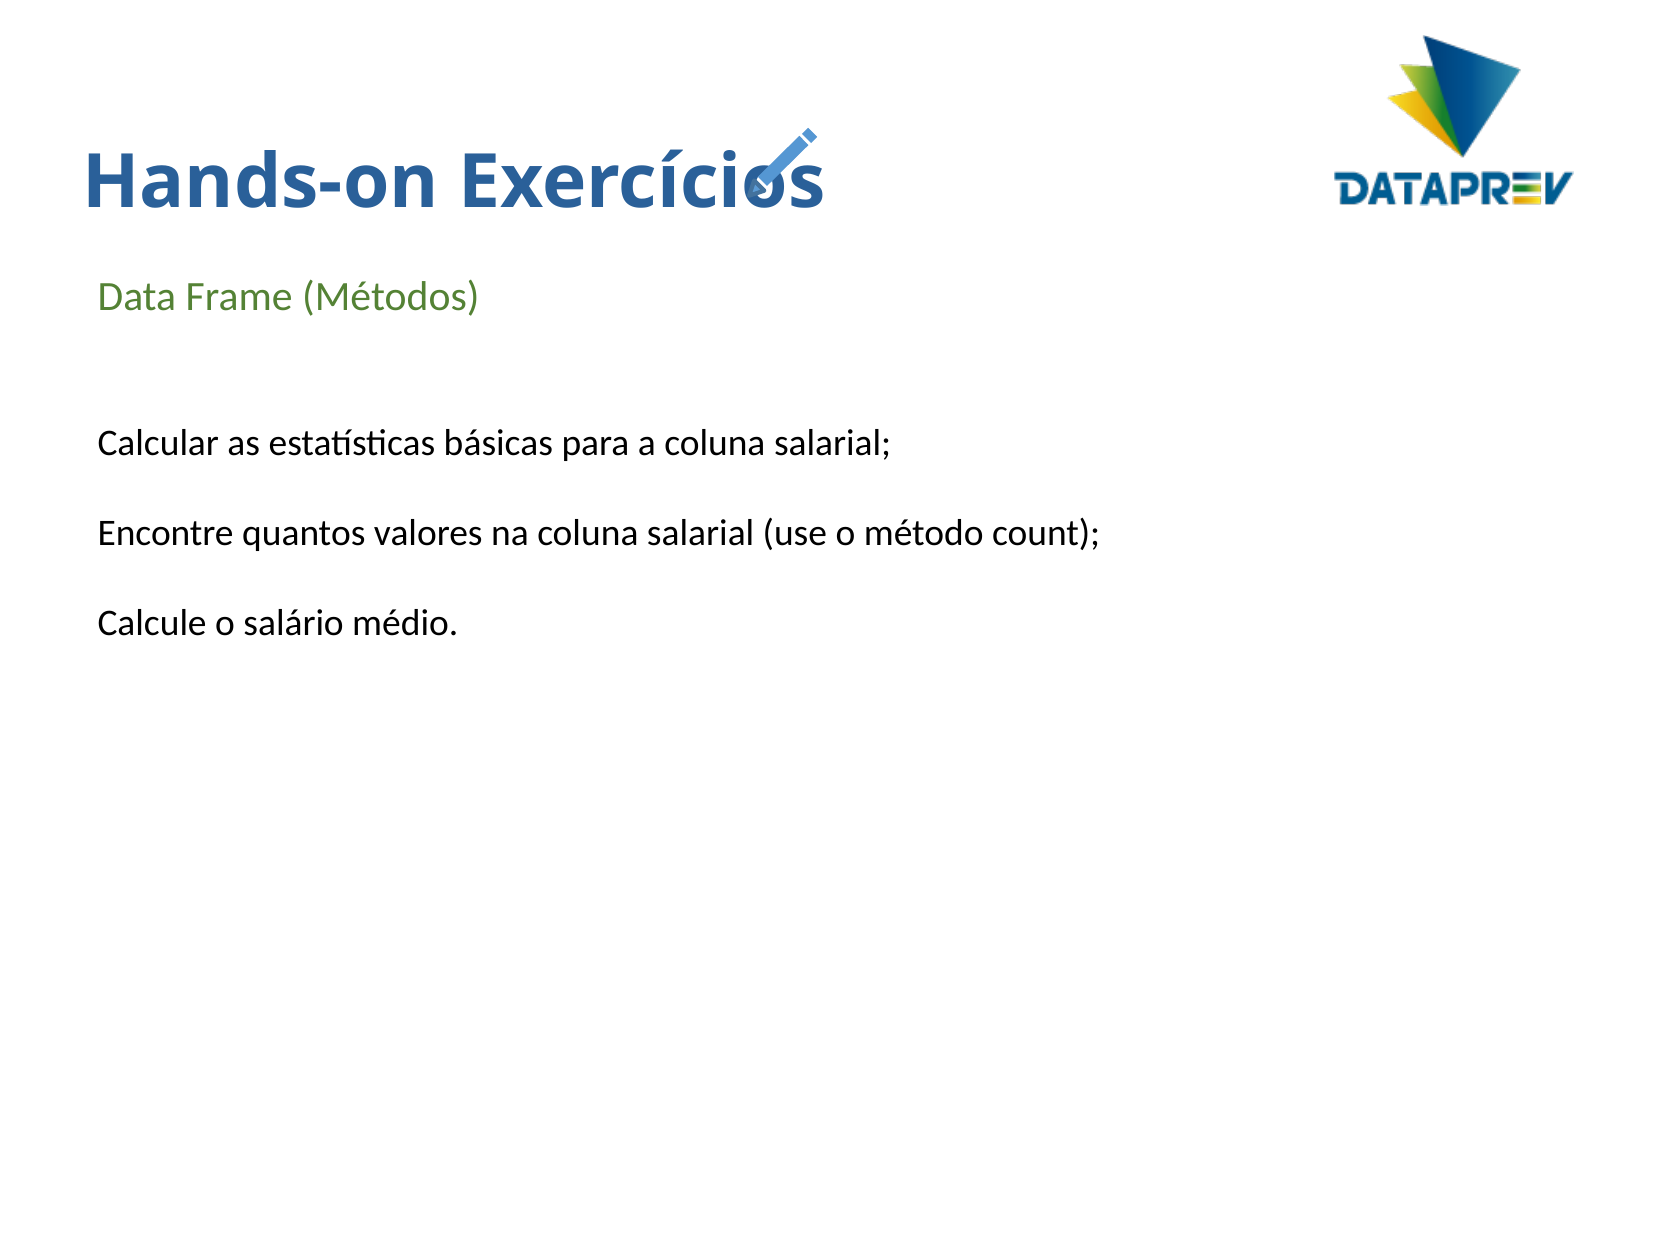

# Hands-on Exercícios
Data Frame (Métodos)
Calcular as estatísticas básicas para a coluna salarial;
Encontre quantos valores na coluna salarial (use o método count);
Calcule o salário médio.